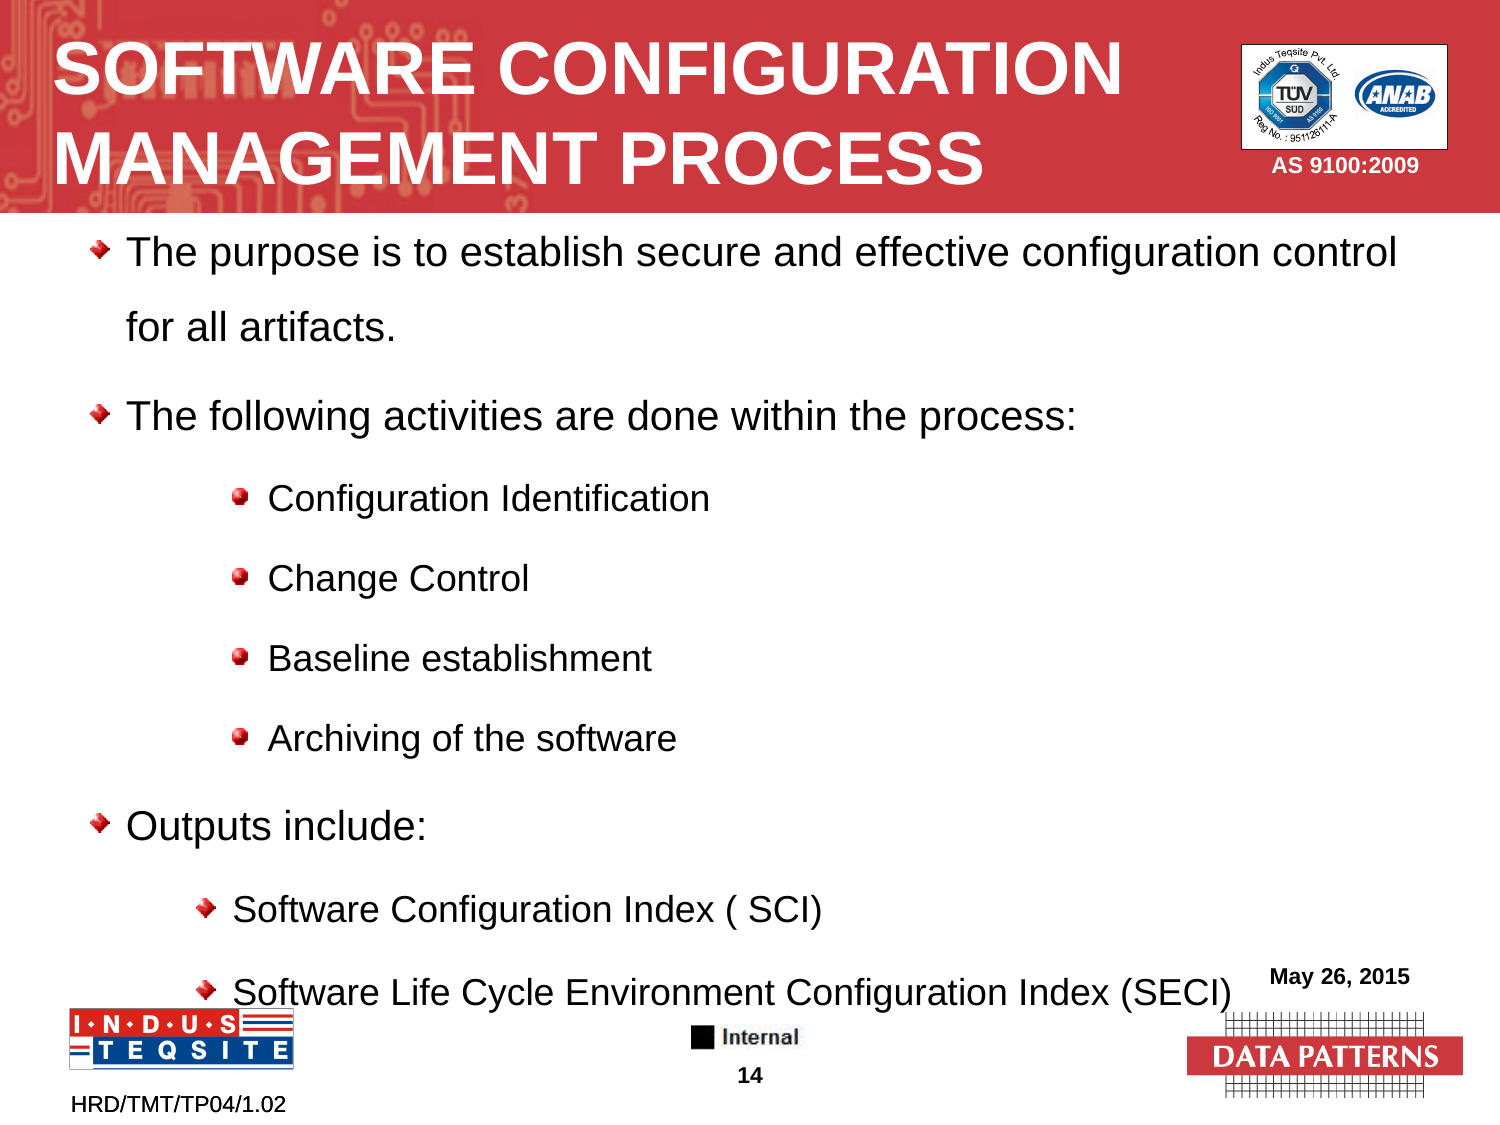

SOFTWARE CONFIGURATION MANAGEMENT PROCESS
The purpose is to establish secure and effective configuration control for all artifacts.
The following activities are done within the process:
Configuration Identification
Change Control
Baseline establishment
Archiving of the software
Outputs include:
Software Configuration Index ( SCI)
Software Life Cycle Environment Configuration Index (SECI)
#